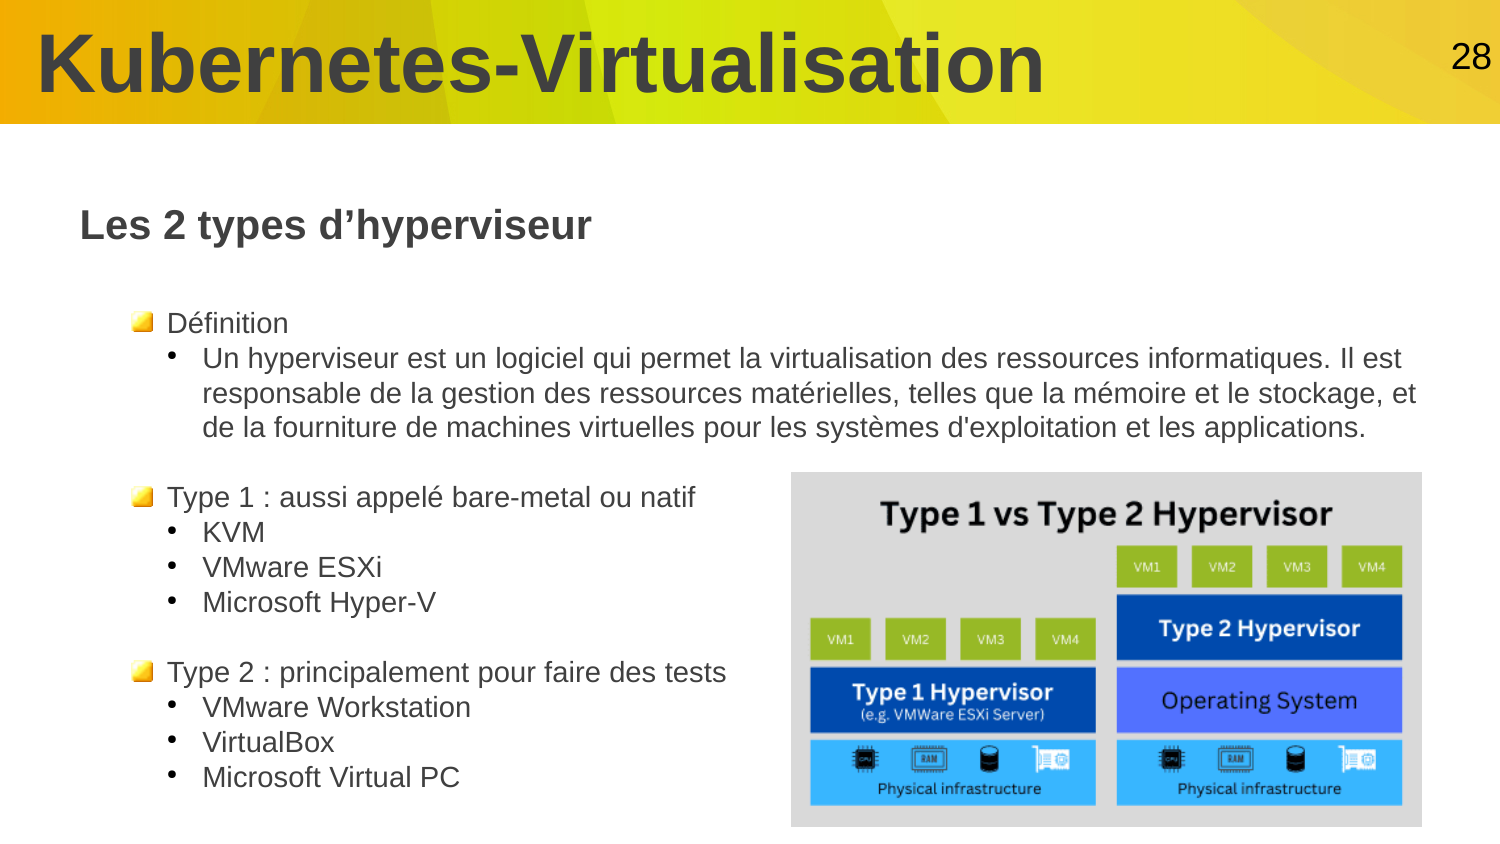

Kubernetes-Virtualisation
Les 2 types d’hyperviseur
Définition
Un hyperviseur est un logiciel qui permet la virtualisation des ressources informatiques. Il est responsable de la gestion des ressources matérielles, telles que la mémoire et le stockage, et de la fourniture de machines virtuelles pour les systèmes d'exploitation et les applications.
Type 1 : aussi appelé bare-metal ou natif
KVM
VMware ESXi
Microsoft Hyper-V
Type 2 : principalement pour faire des tests
VMware Workstation
VirtualBox
Microsoft Virtual PC